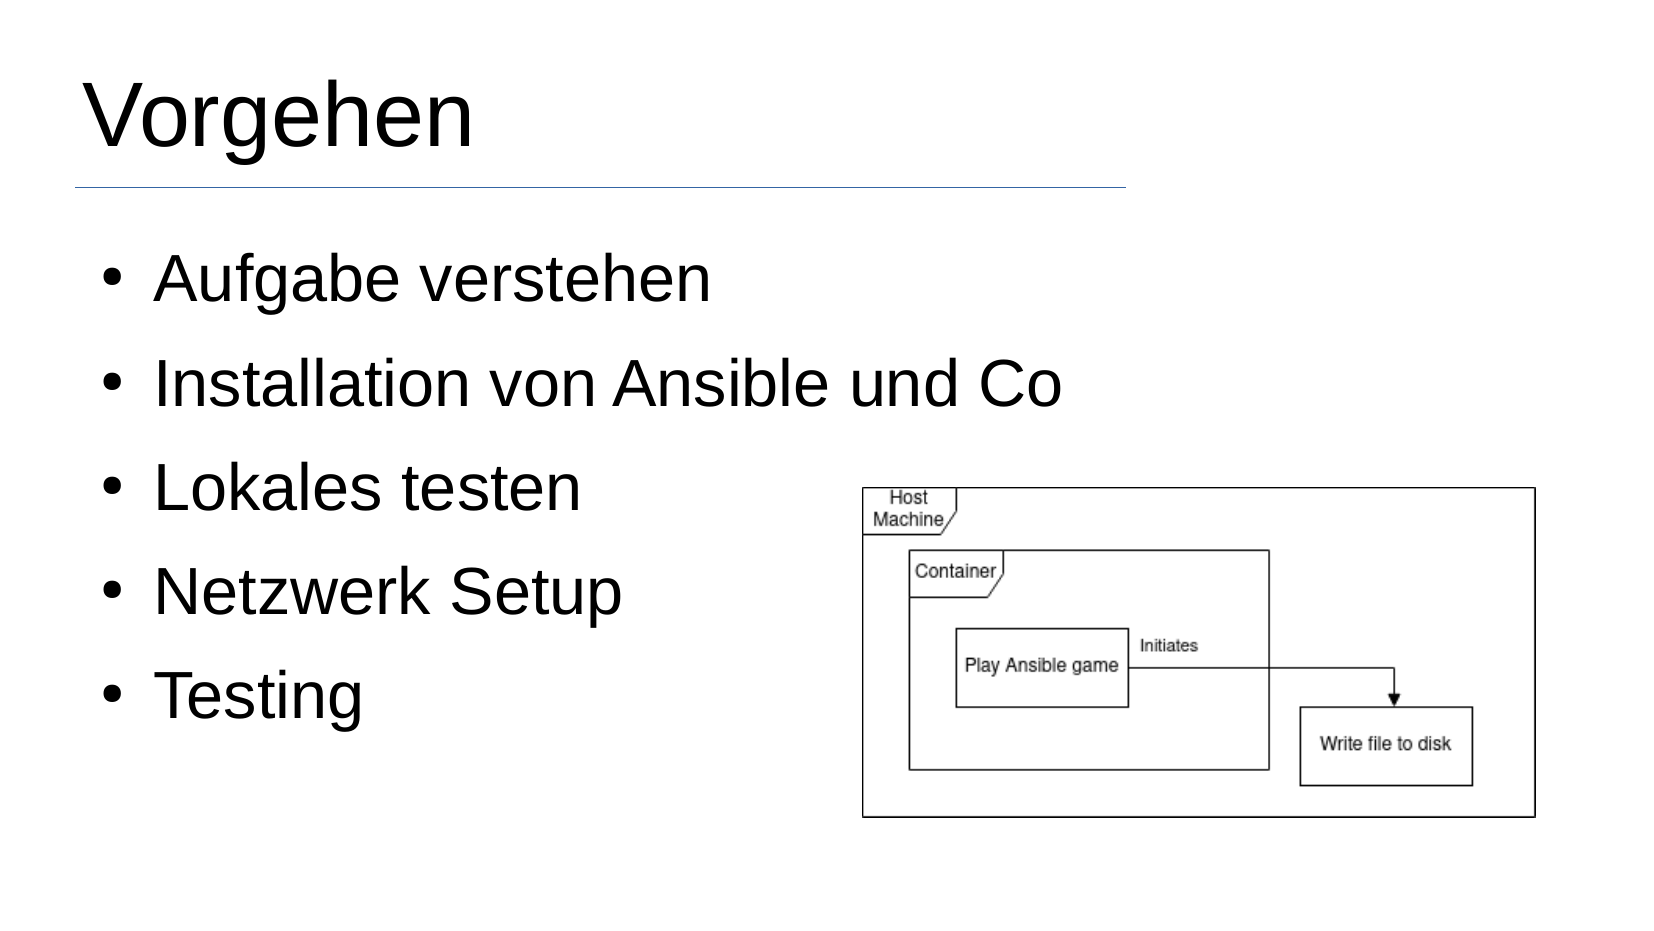

# Vorgehen
Aufgabe verstehen
Installation von Ansible und Co
Lokales testen
Netzwerk Setup
Testing